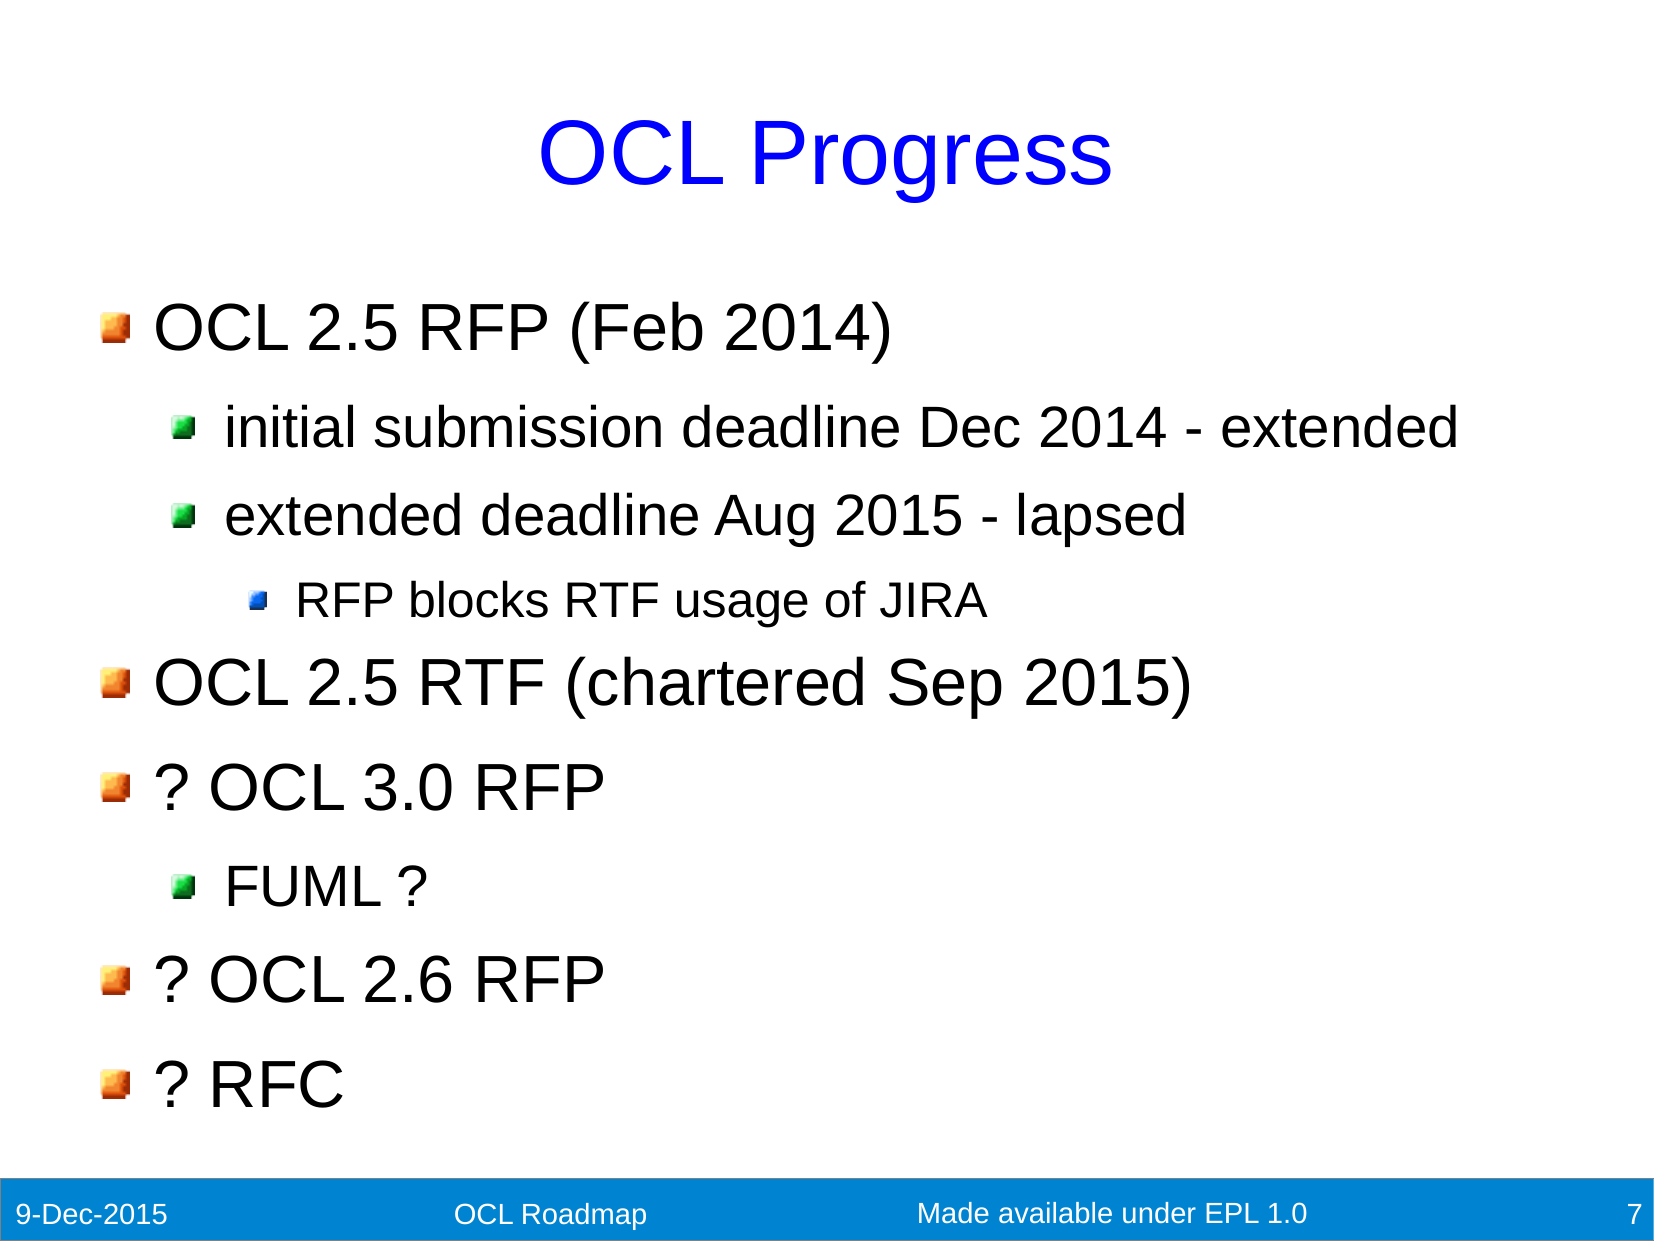

# OCL Progress
OCL 2.5 RFP (Feb 2014)
initial submission deadline Dec 2014 - extended
extended deadline Aug 2015 - lapsed
RFP blocks RTF usage of JIRA
OCL 2.5 RTF (chartered Sep 2015)
? OCL 3.0 RFP
FUML ?
? OCL 2.6 RFP
? RFC
9-Dec-2015
OCL Roadmap
7